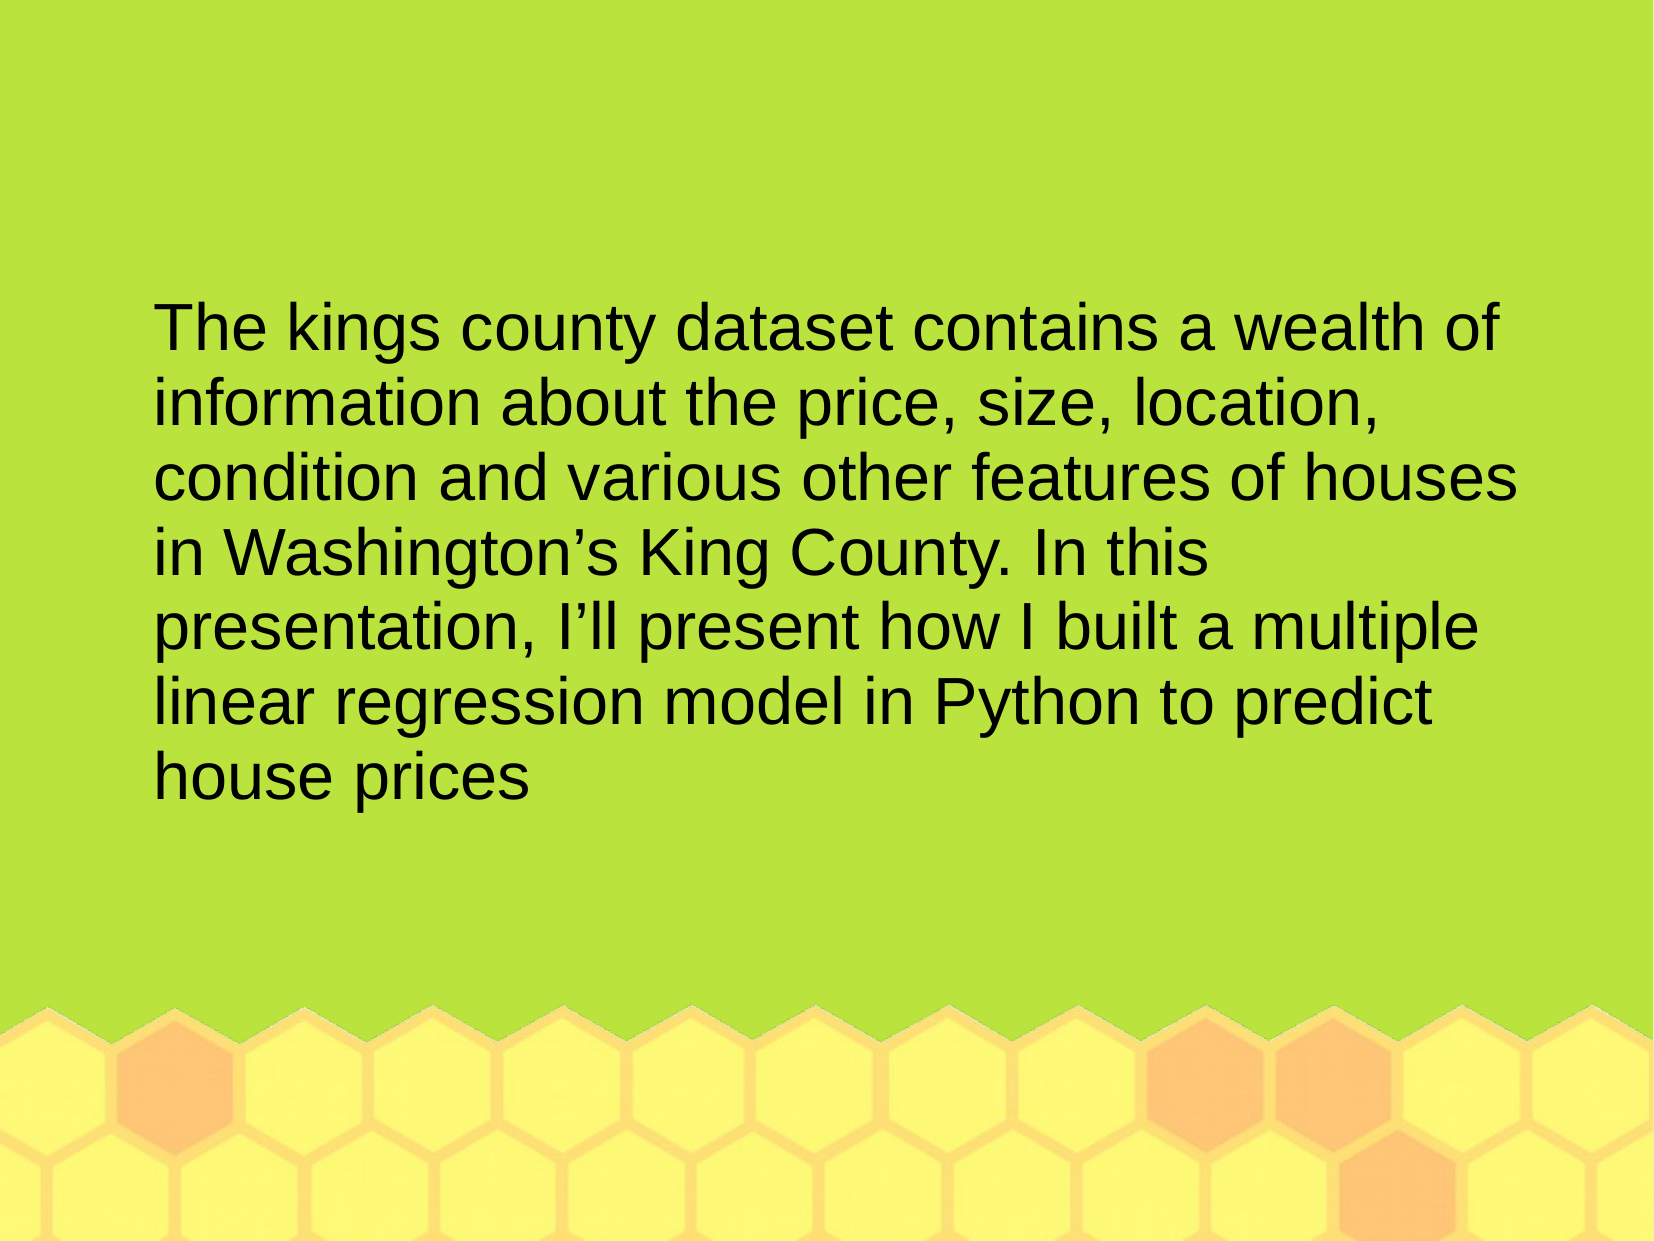

#
The kings county dataset contains a wealth of information about the price, size, location, condition and various other features of houses in Washington’s King County. In this presentation, I’ll present how I built a multiple linear regression model in Python to predict house prices